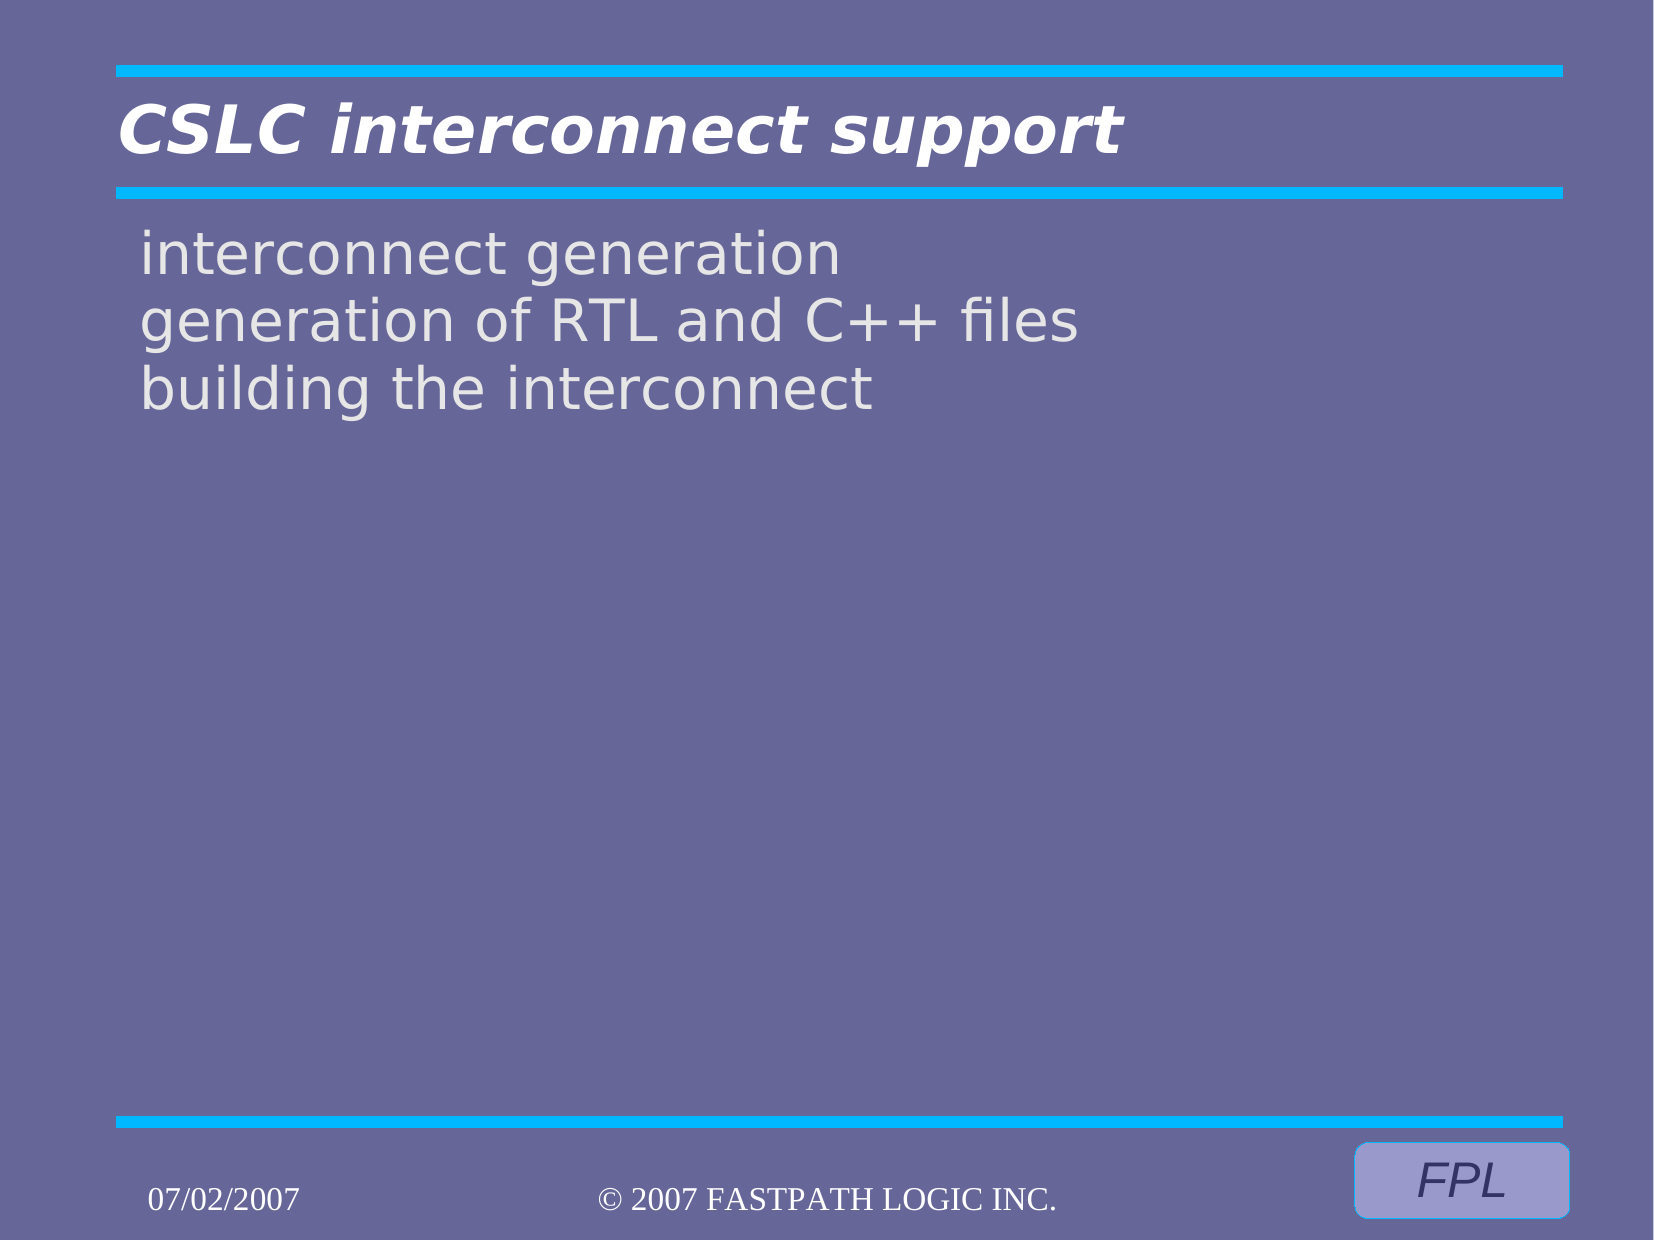

# CSLC interconnect support
interconnect generation
generation of RTL and C++ files
building the interconnect
07/02/2007
© 2007 FASTPATH LOGIC INC.